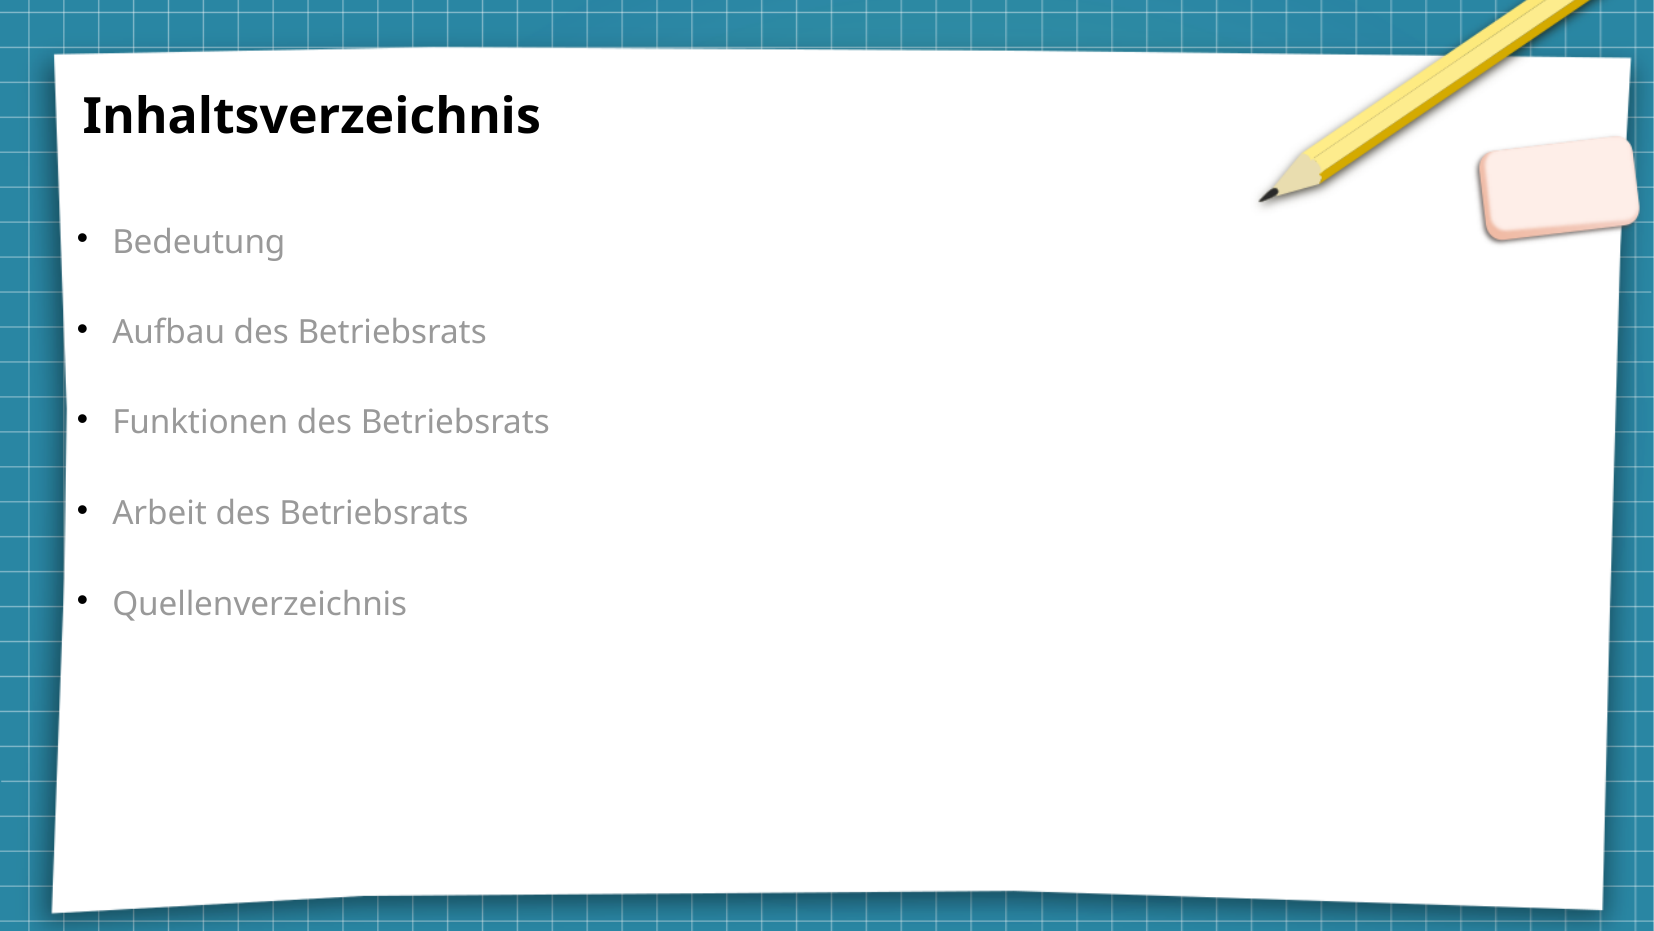

# Inhaltsverzeichnis
Bedeutung
Aufbau des Betriebsrats
Funktionen des Betriebsrats
Arbeit des Betriebsrats
Quellenverzeichnis